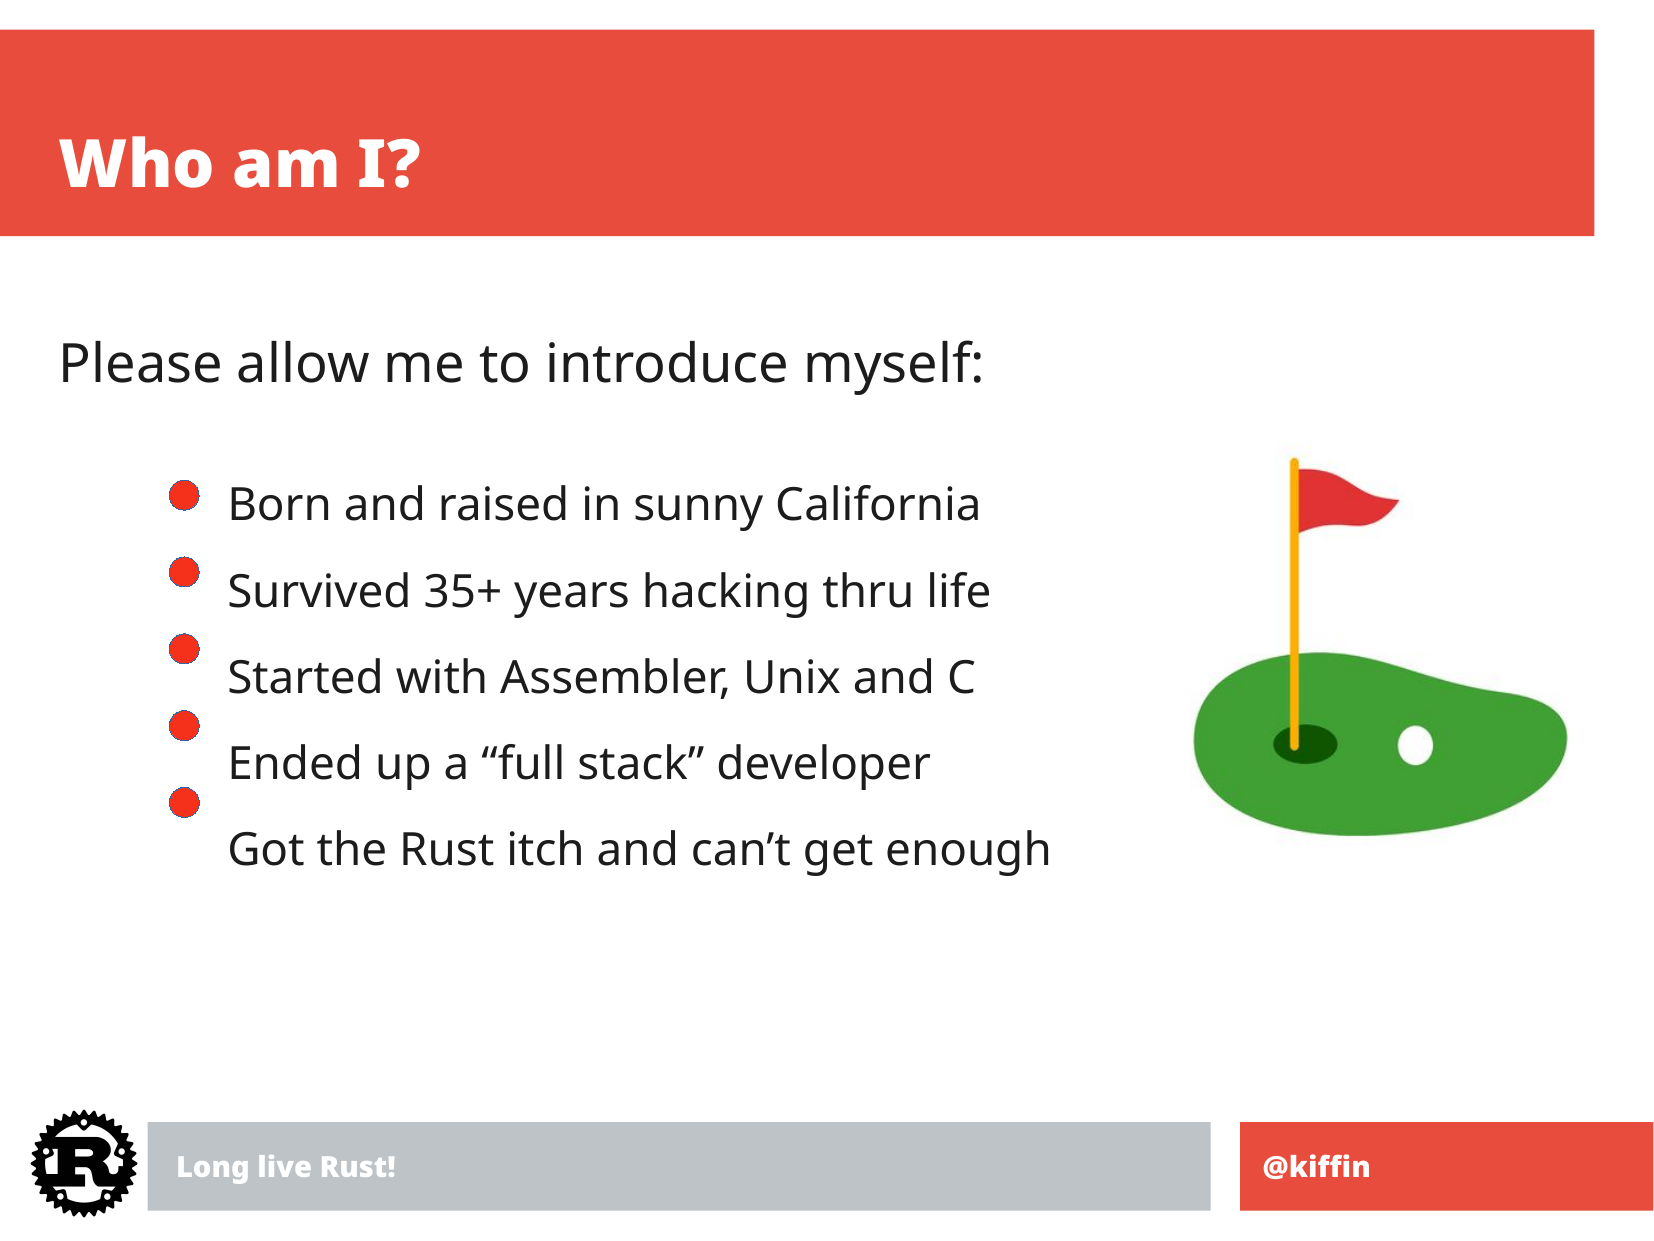

# Who am I?
Please allow me to introduce myself:
Born and raised in sunny California
Survived 35+ years hacking thru life
Started with Assembler, Unix and C
Ended up a “full stack” developer
Got the Rust itch and can’t get enough
Long live Rust!
@kiffin